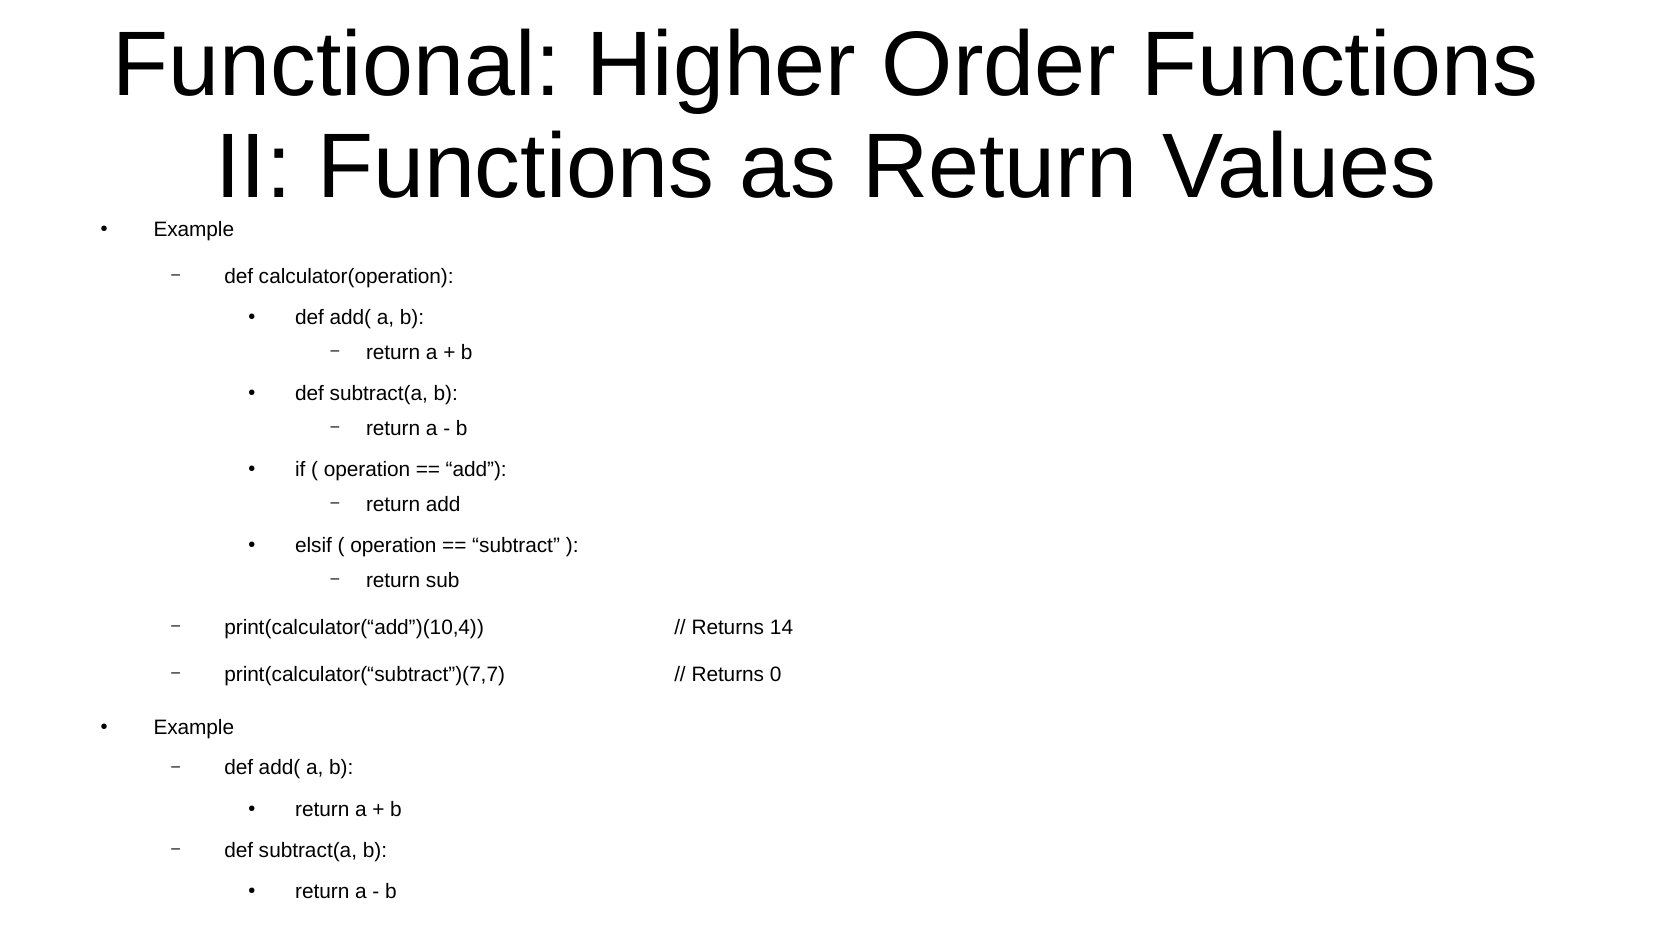

# Functional: Higher Order Functions II: Functions as Return Values
Example
def calculator(operation):
def add( a, b):
return a + b
def subtract(a, b):
return a - b
if ( operation == “add”):
return add
elsif ( operation == “subtract” ):
return sub
print(calculator(“add”)(10,4))			// Returns 14
print(calculator(“subtract”)(7,7) 			// Returns 0
Example
def add( a, b):
return a + b
def subtract(a, b):
return a - b